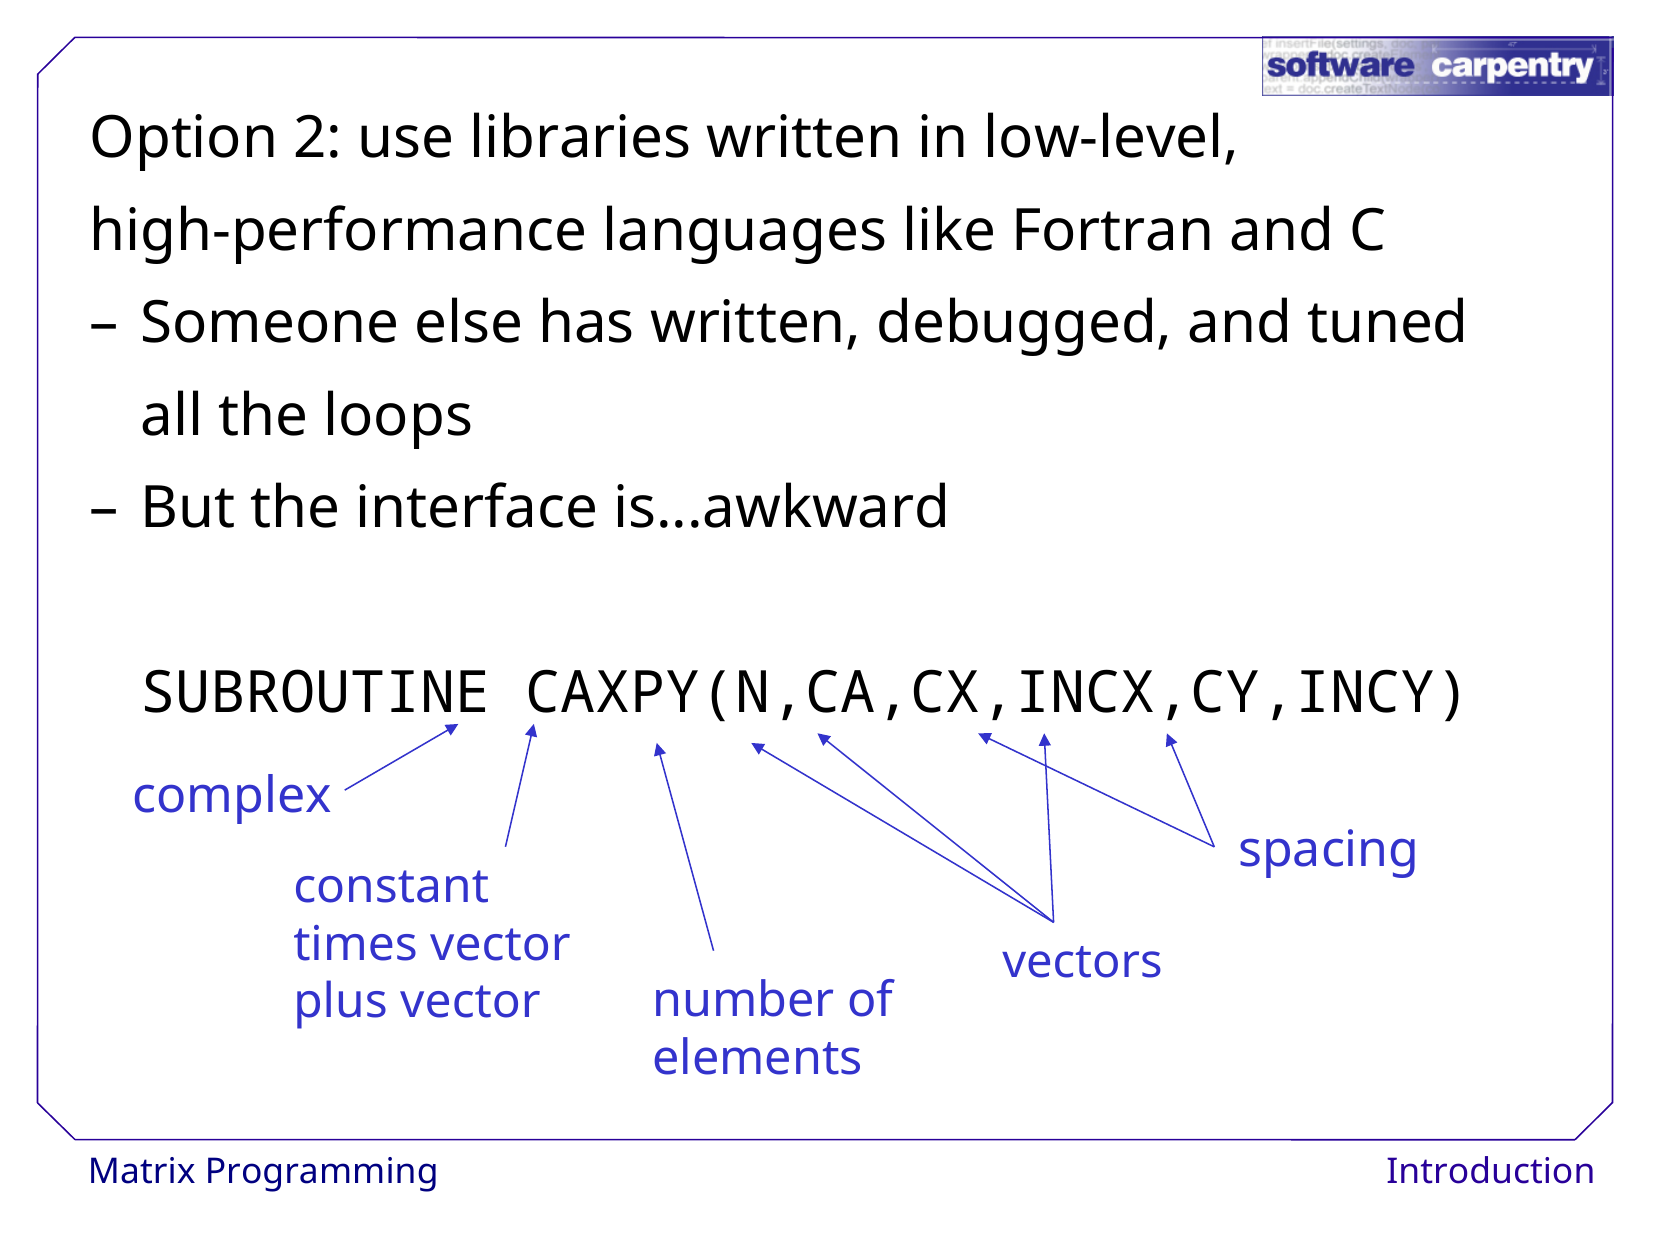

Option 2: use libraries written in low-level,
high-performance languages like Fortran and C
–	Someone else has written, debugged, and tuned
	all the loops
–	But the interface is...awkward
	SUBROUTINE CAXPY(N,CA,CX,INCX,CY,INCY)
complex
spacing
constant
times vector
plus vector
vectors
number of
elements